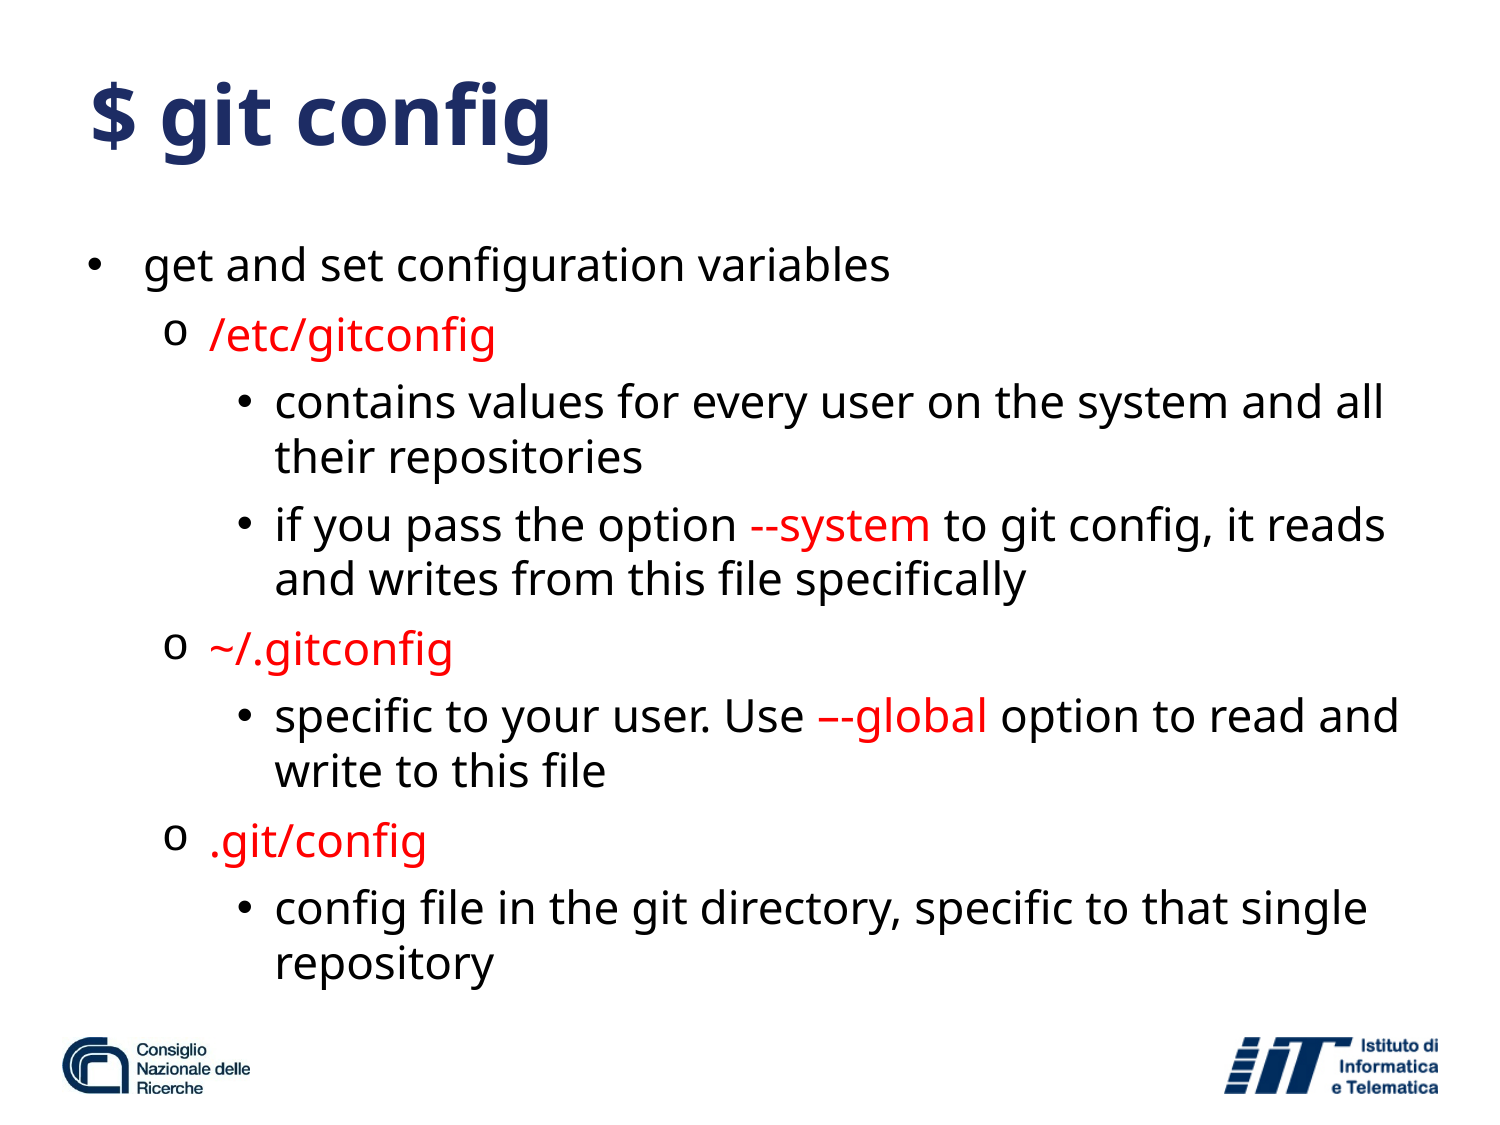

# $ git config
get and set configuration variables
/etc/gitconfig
contains values for every user on the system and all their repositories
if you pass the option --system to git config, it reads and writes from this file specifically
~/.gitconfig
specific to your user. Use –-global option to read and write to this file
.git/config
config file in the git directory, specific to that single repository